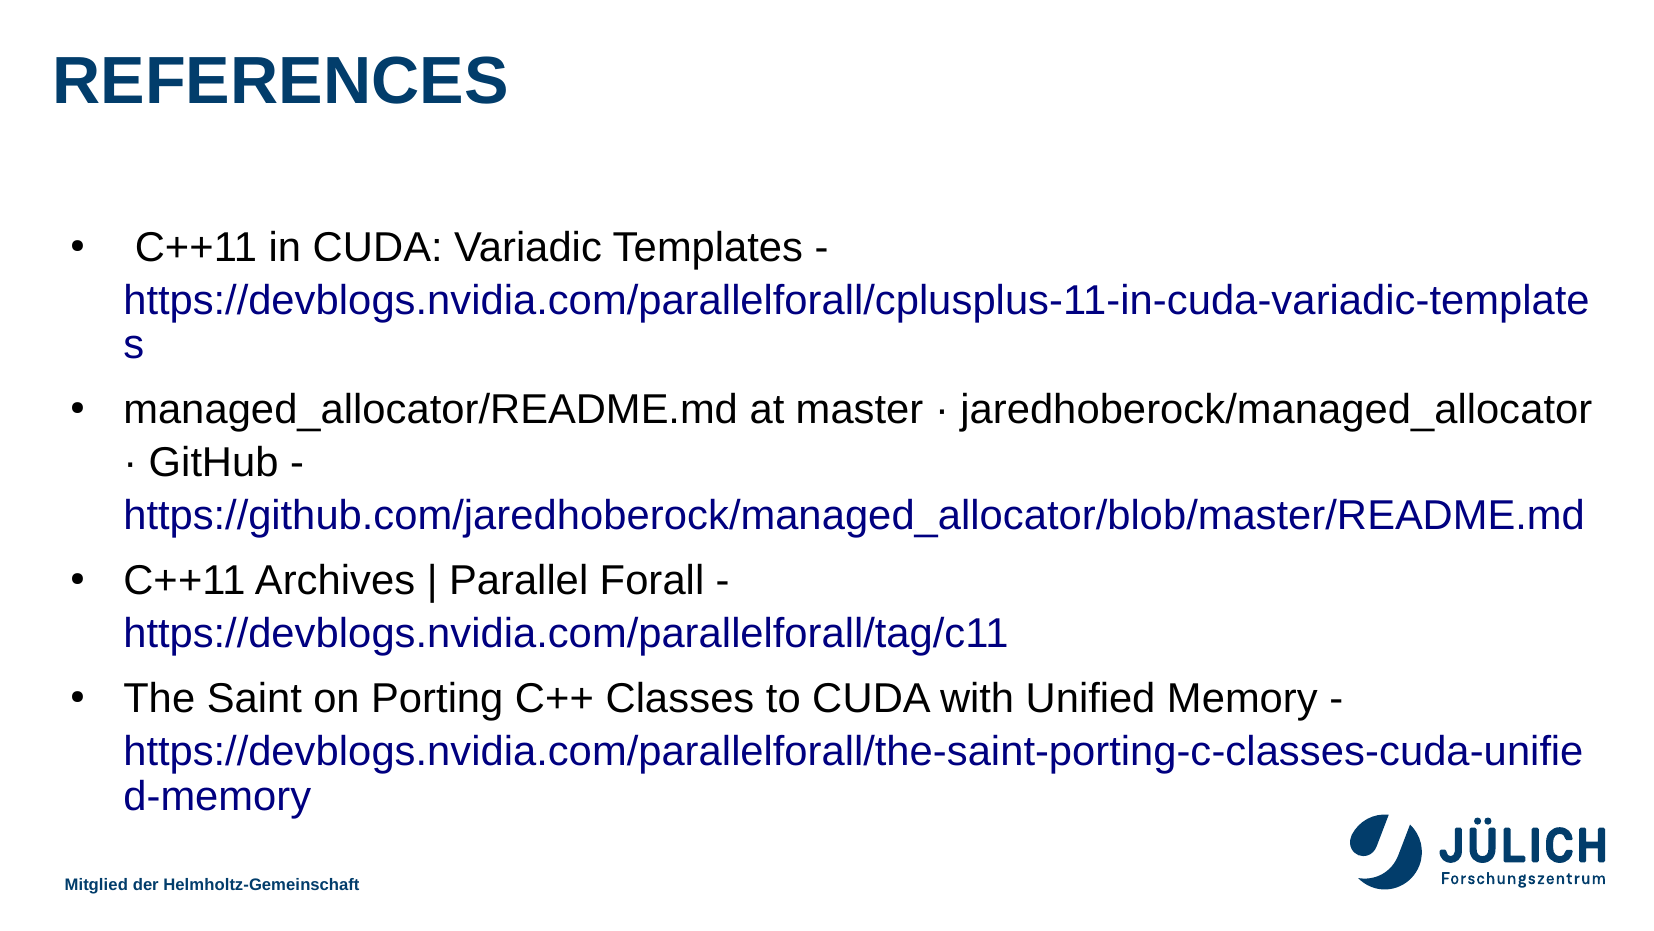

# References
 C++11 in CUDA: Variadic Templates - https://devblogs.nvidia.com/parallelforall/cplusplus-11-in-cuda-variadic-templates
managed_allocator/README.md at master · jaredhoberock/managed_allocator · GitHub - https://github.com/jaredhoberock/managed_allocator/blob/master/README.md
C++11 Archives | Parallel Forall - https://devblogs.nvidia.com/parallelforall/tag/c11
The Saint on Porting C++ Classes to CUDA with Unified Memory - https://devblogs.nvidia.com/parallelforall/the-saint-porting-c-classes-cuda-unified-memory